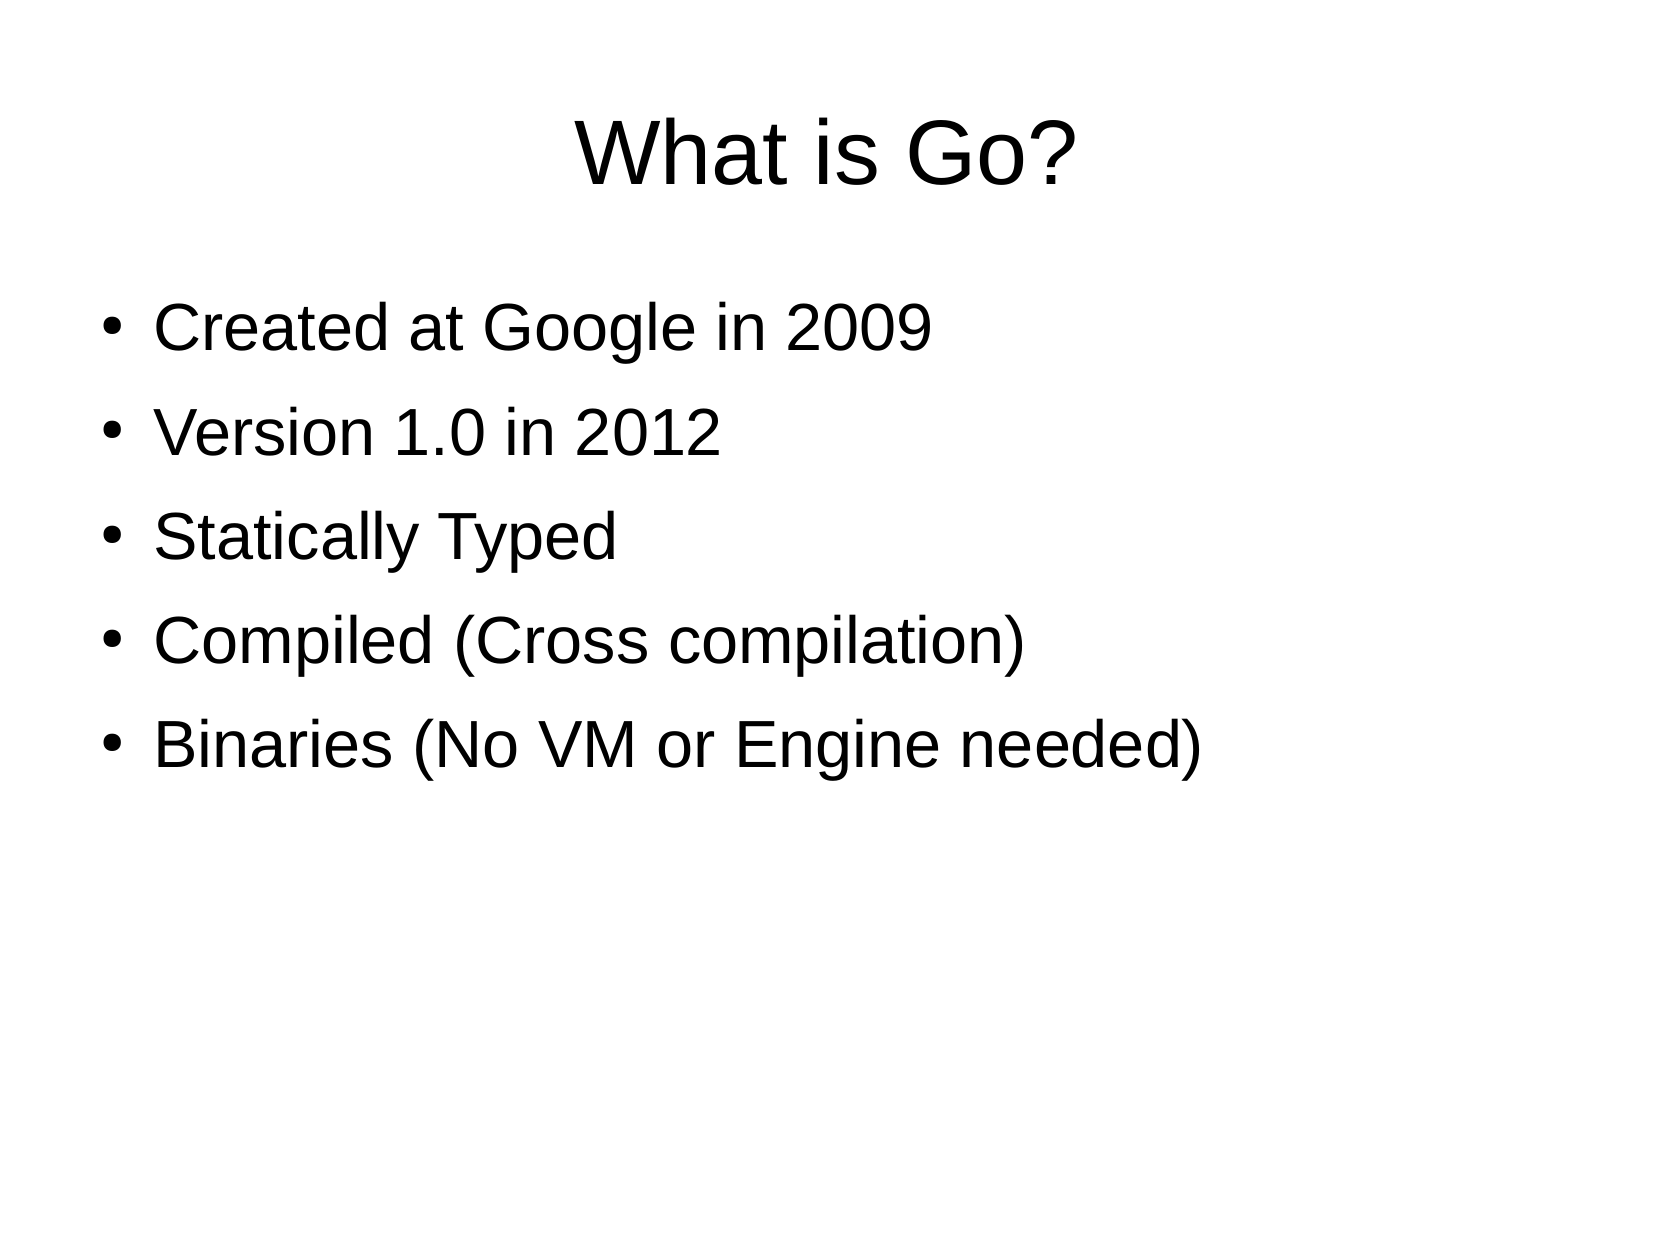

# What is Go?
Created at Google in 2009
Version 1.0 in 2012
Statically Typed
Compiled (Cross compilation)
Binaries (No VM or Engine needed)